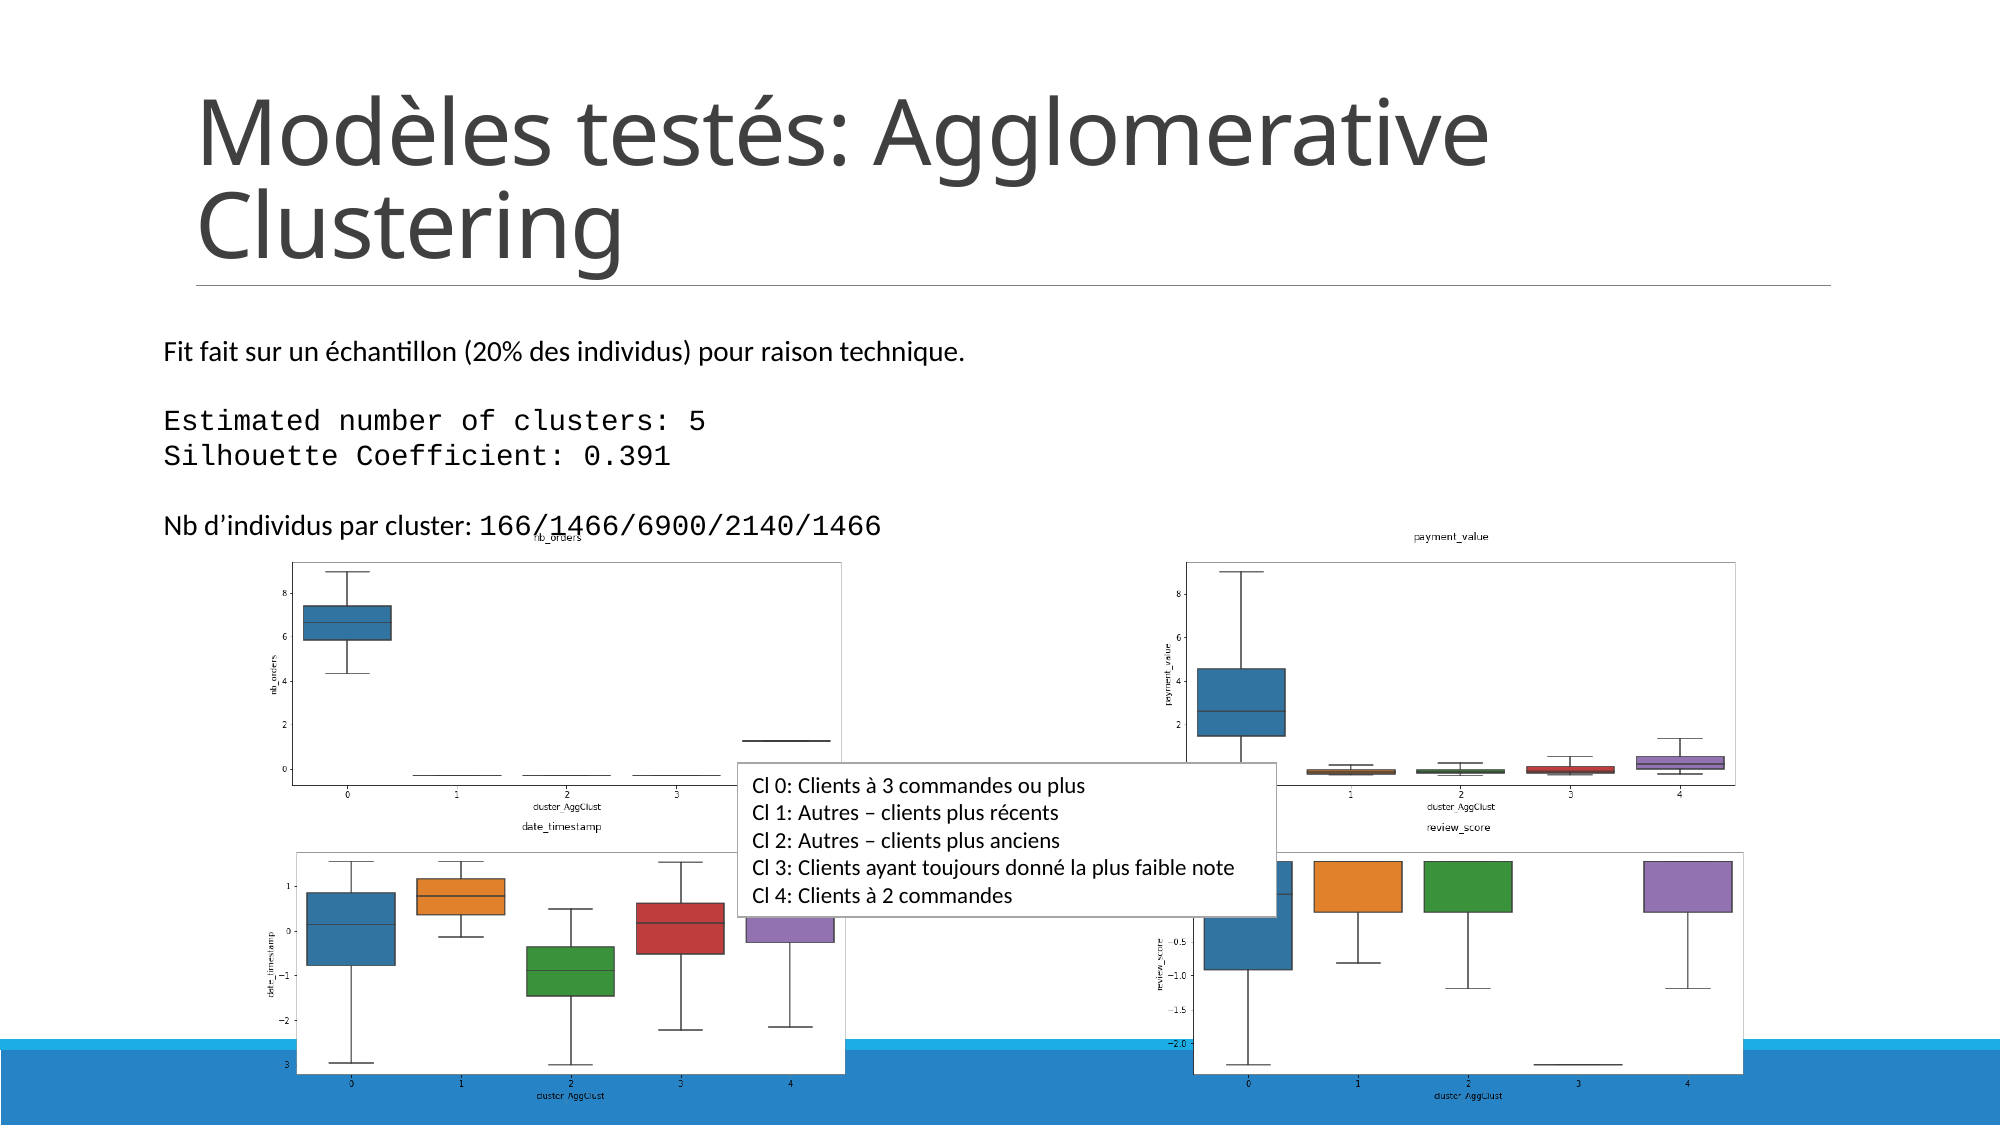

# Modèles testés: Agglomerative Clustering
Fit fait sur un échantillon (20% des individus) pour raison technique.
Estimated number of clusters: 5
Silhouette Coefficient: 0.391
Nb d’individus par cluster: 166/1466/6900/2140/1466
Cl 0: Clients à 3 commandes ou plus
Cl 1: Autres – clients plus récents
Cl 2: Autres – clients plus anciens
Cl 3: Clients ayant toujours donné la plus faible note
Cl 4: Clients à 2 commandes